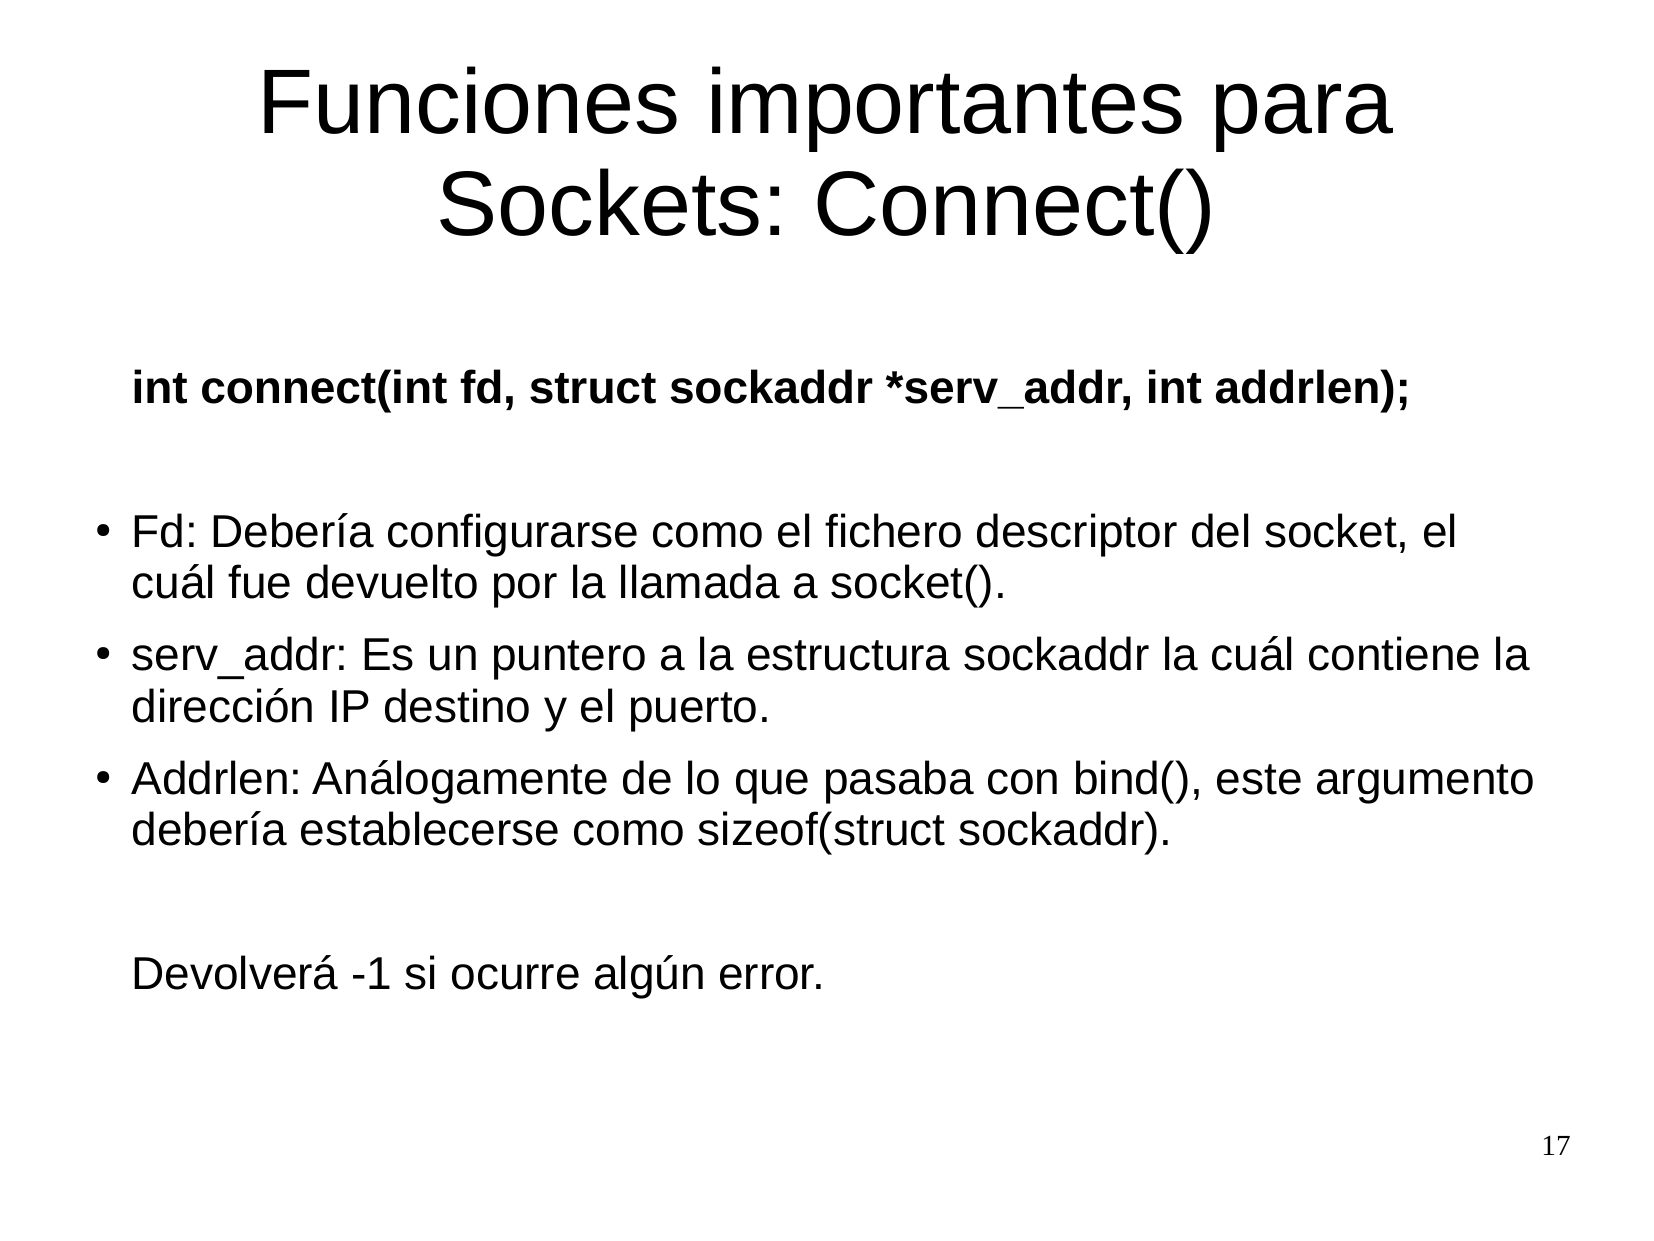

# Funciones importantes para Sockets: Connect()
int connect(int fd, struct sockaddr *serv_addr, int addrlen);
Fd: Debería configurarse como el fichero descriptor del socket, el cuál fue devuelto por la llamada a socket().
serv_addr: Es un puntero a la estructura sockaddr la cuál contiene la dirección IP destino y el puerto.
Addrlen: Análogamente de lo que pasaba con bind(), este argumento debería establecerse como sizeof(struct sockaddr).
Devolverá -1 si ocurre algún error.
17